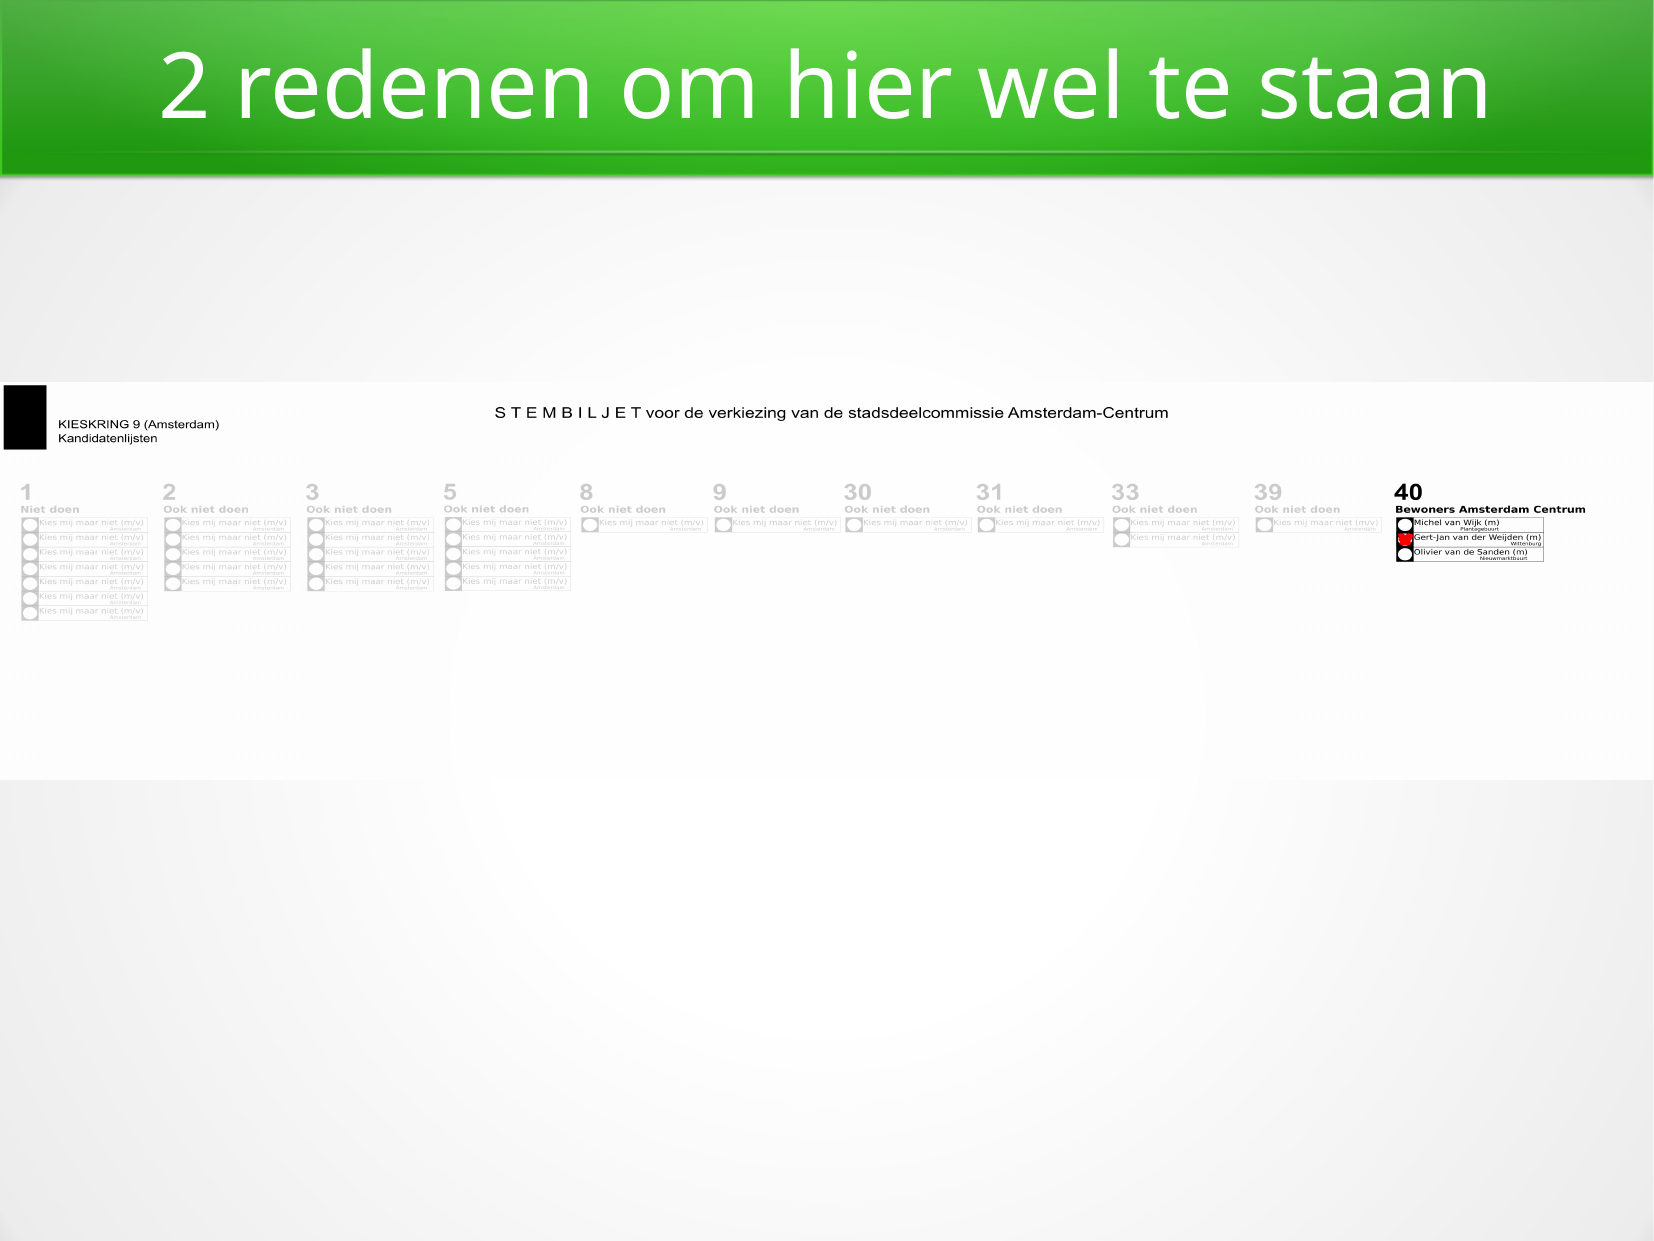

# 2 redenen om hier wel te staan